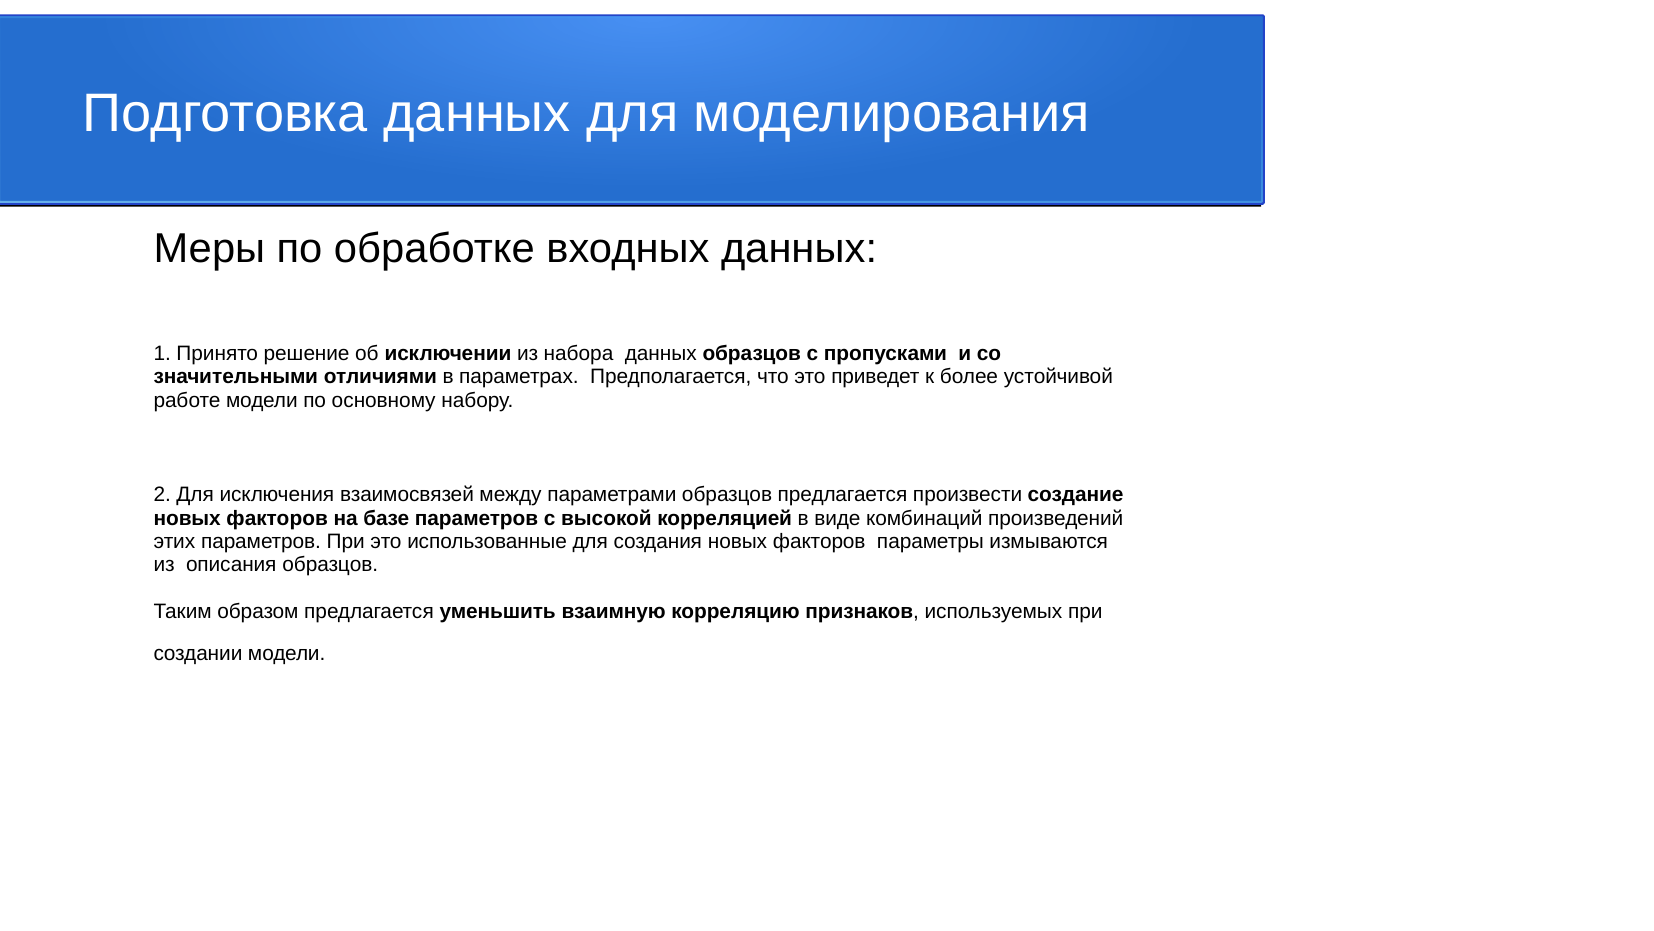

# Подготовка данных для моделирования
Меры по обработке входных данных:
1. Принято решение об исключении из набора данных образцов с пропусками и со значительными отличиями в параметрах. Предполагается, что это приведет к более устойчивой работе модели по основному набору.
2. Для исключения взаимосвязей между параметрами образцов предлагается произвести создание новых факторов на базе параметров с высокой корреляцией в виде комбинаций произведений этих параметров. При это использованные для создания новых факторов параметры измываются из описания образцов.
Таким образом предлагается уменьшить взаимную корреляцию признаков, используемых при создании модели.